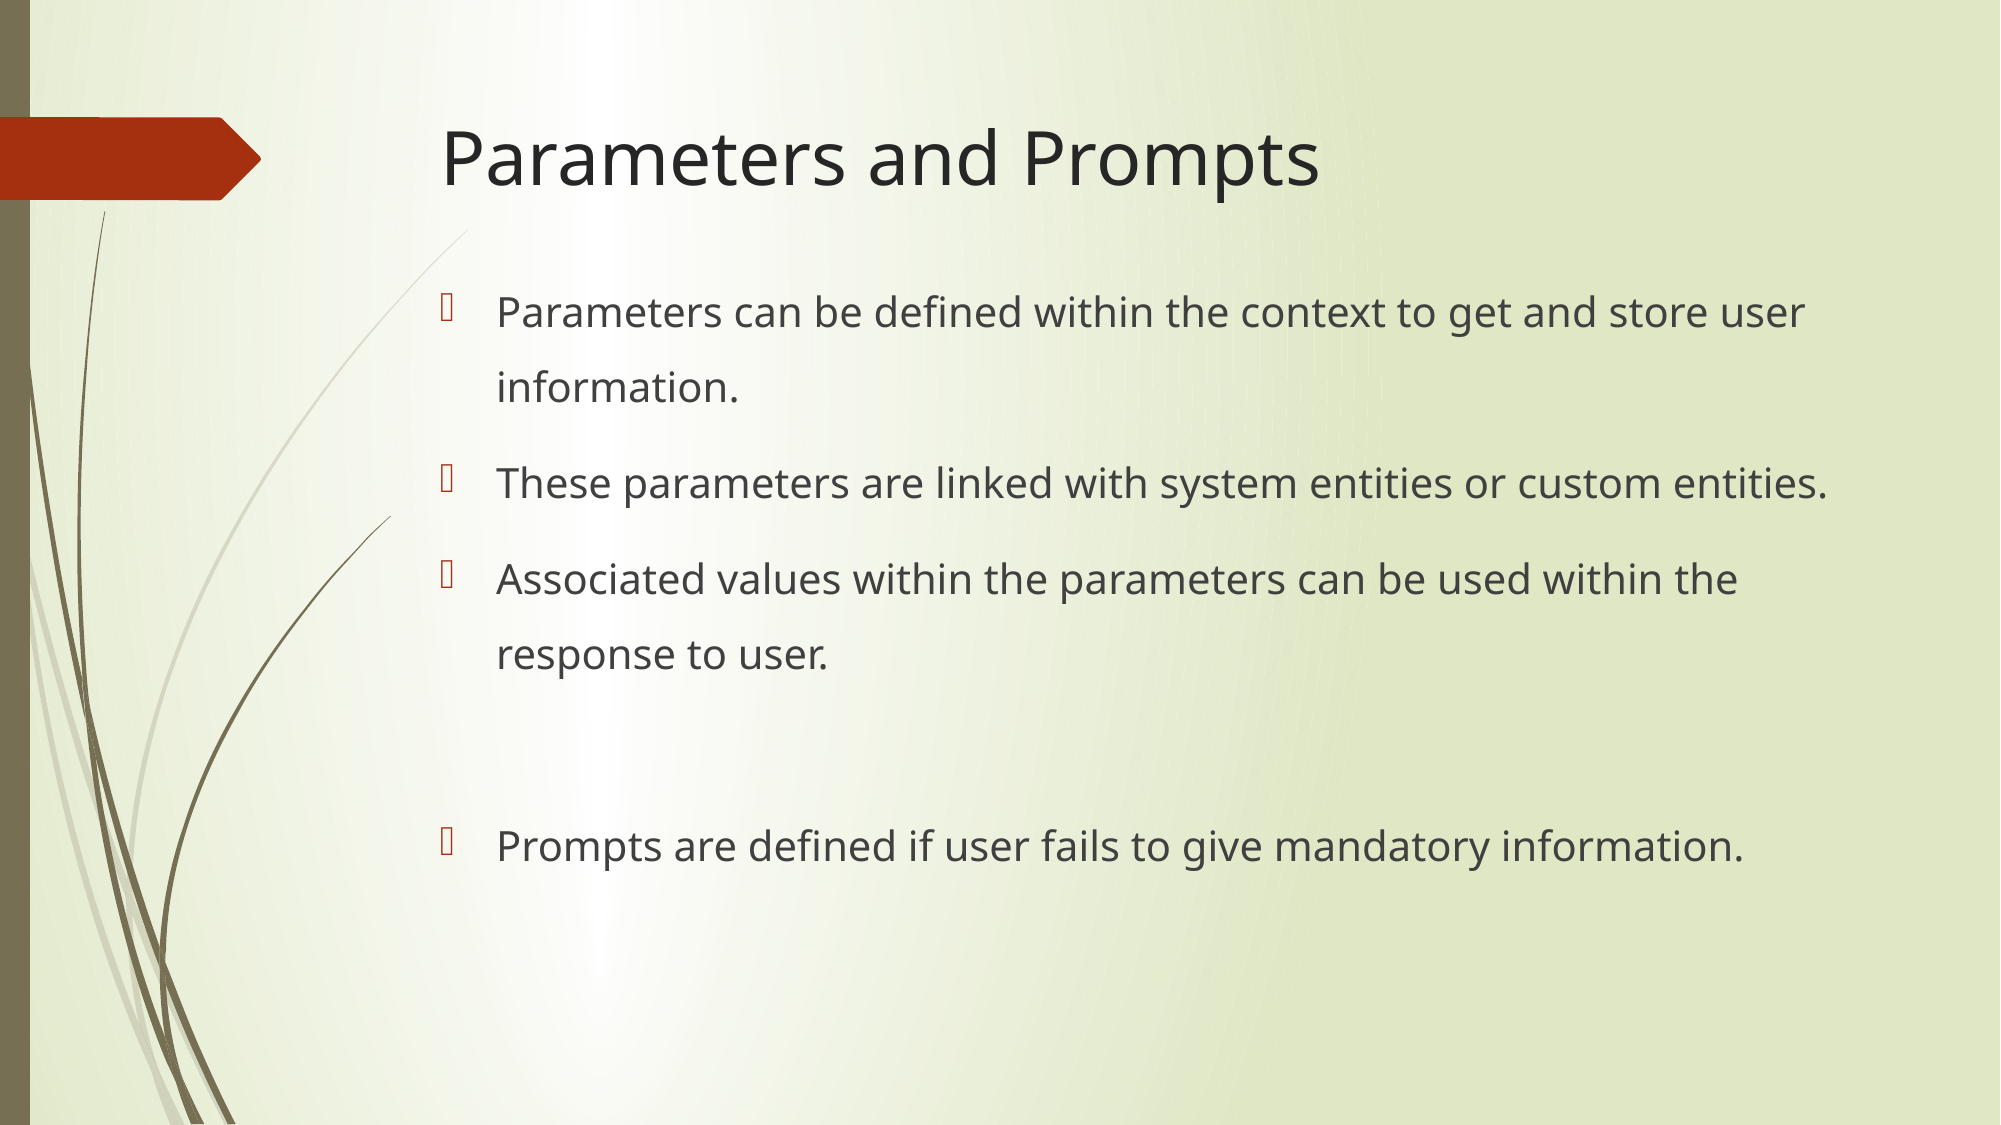

# Parameters and Prompts
Parameters can be defined within the context to get and store user information.
These parameters are linked with system entities or custom entities.
Associated values within the parameters can be used within the response to user.
Prompts are defined if user fails to give mandatory information.